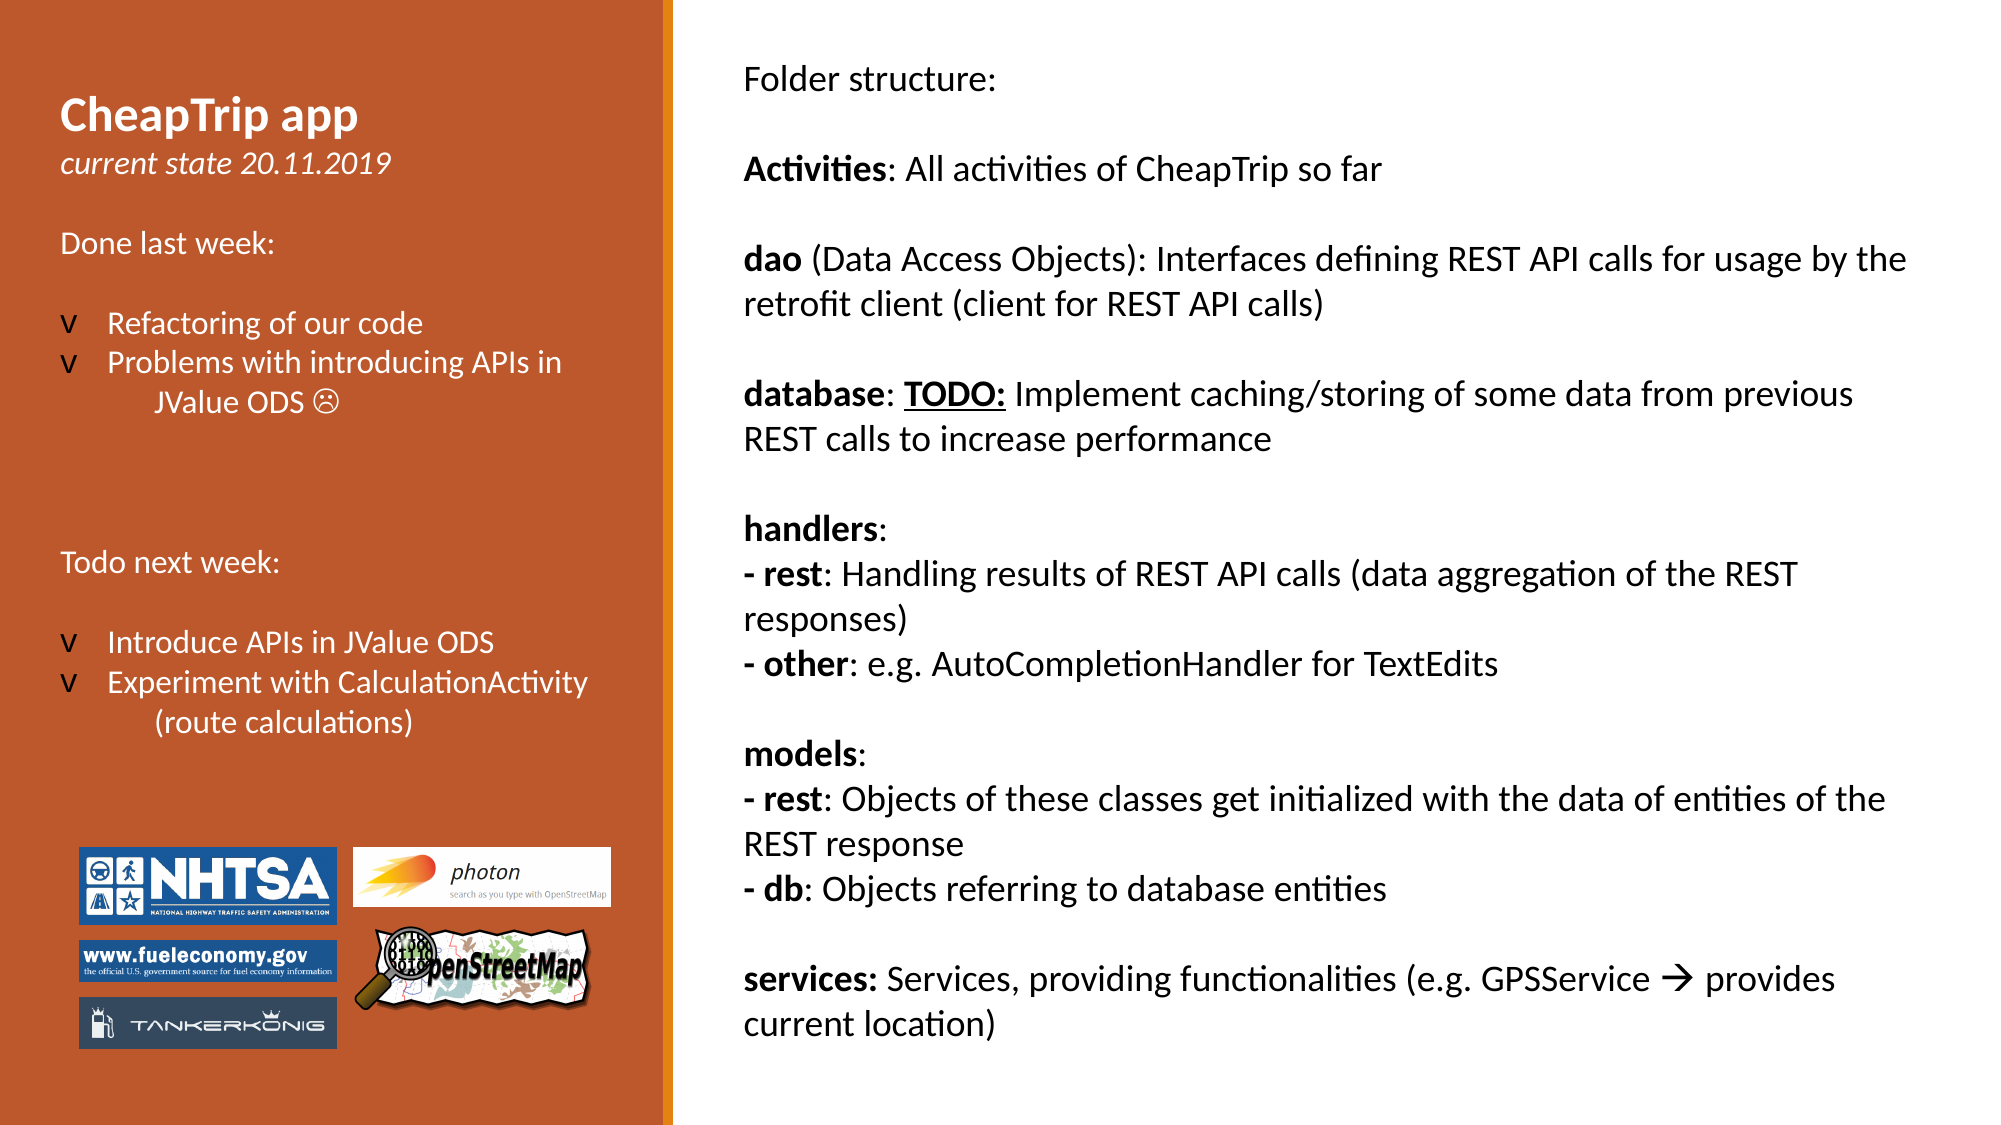

Folder structure:
Activities: All activities of CheapTrip so far
dao (Data Access Objects): Interfaces defining REST API calls for usage by the retrofit client (client for REST API calls)
database: TODO: Implement caching/storing of some data from previous REST calls to increase performance
handlers:
- rest: Handling results of REST API calls (data aggregation of the REST responses)
- other: e.g. AutoCompletionHandler for TextEdits
models:
- rest: Objects of these classes get initialized with the data of entities of the REST response
- db: Objects referring to database entities
services: Services, providing functionalities (e.g. GPSService  provides current location)
CheapTrip app
current state 20.11.2019
Done last week:
Refactoring of our code
Problems with introducing APIs in JValue ODS 
Todo next week:
Introduce APIs in JValue ODS
Experiment with CalculationActivity (route calculations)